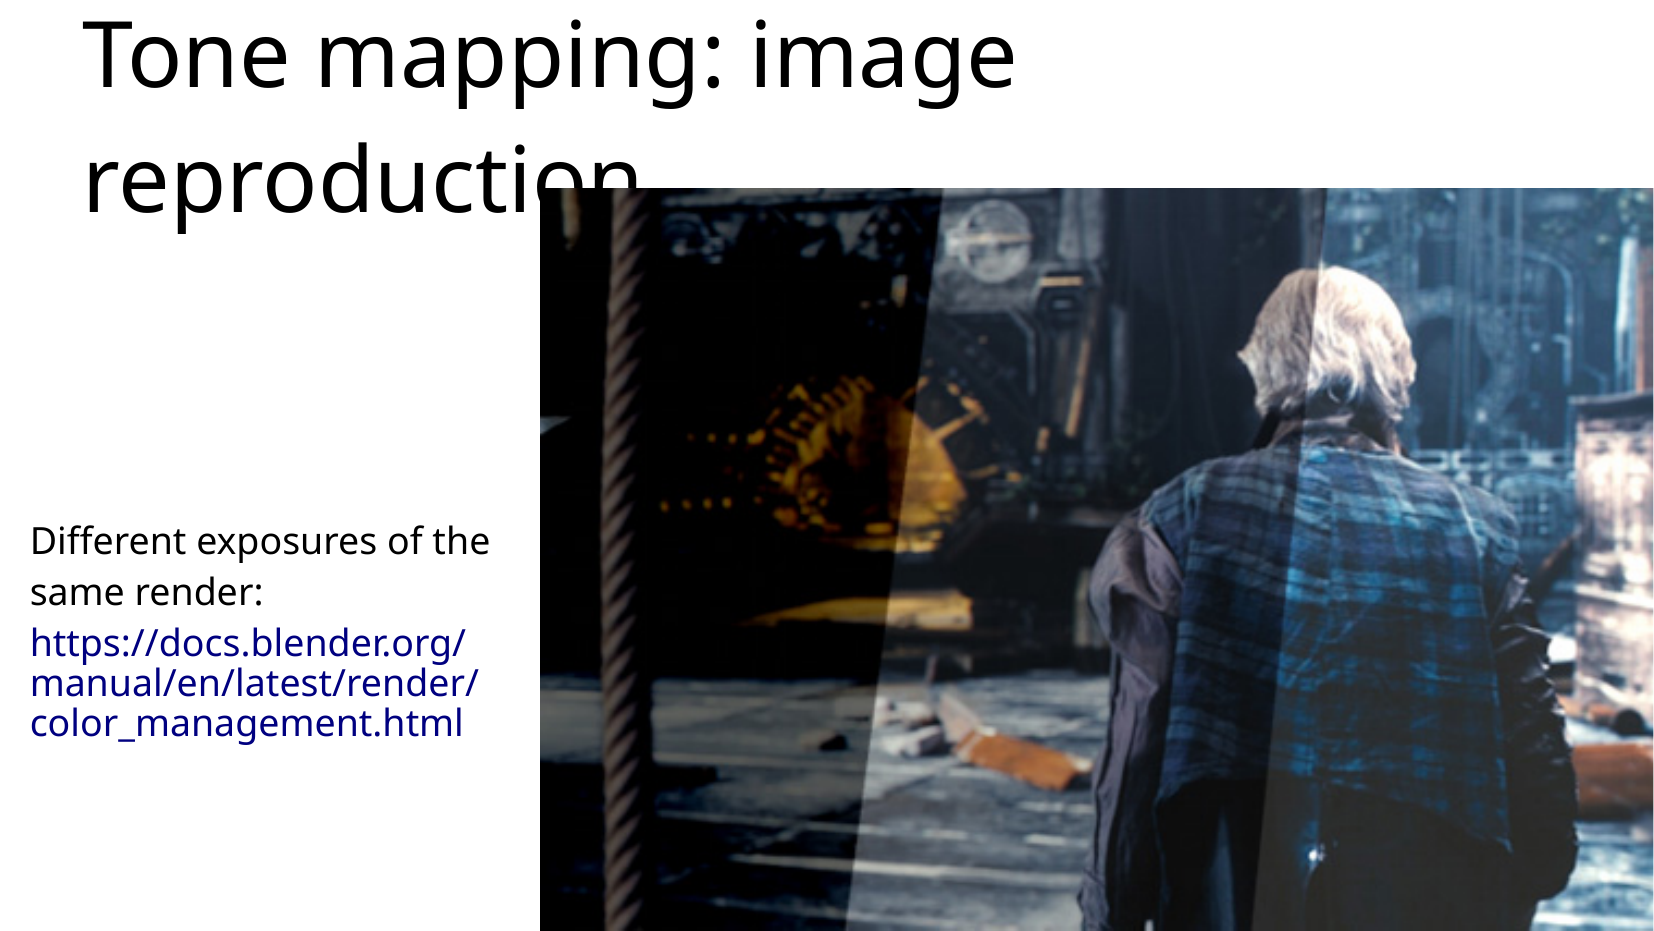

# Tone mapping: image reproduction
Different exposures of the same render: https://docs.blender.org/manual/en/latest/render/color_management.html